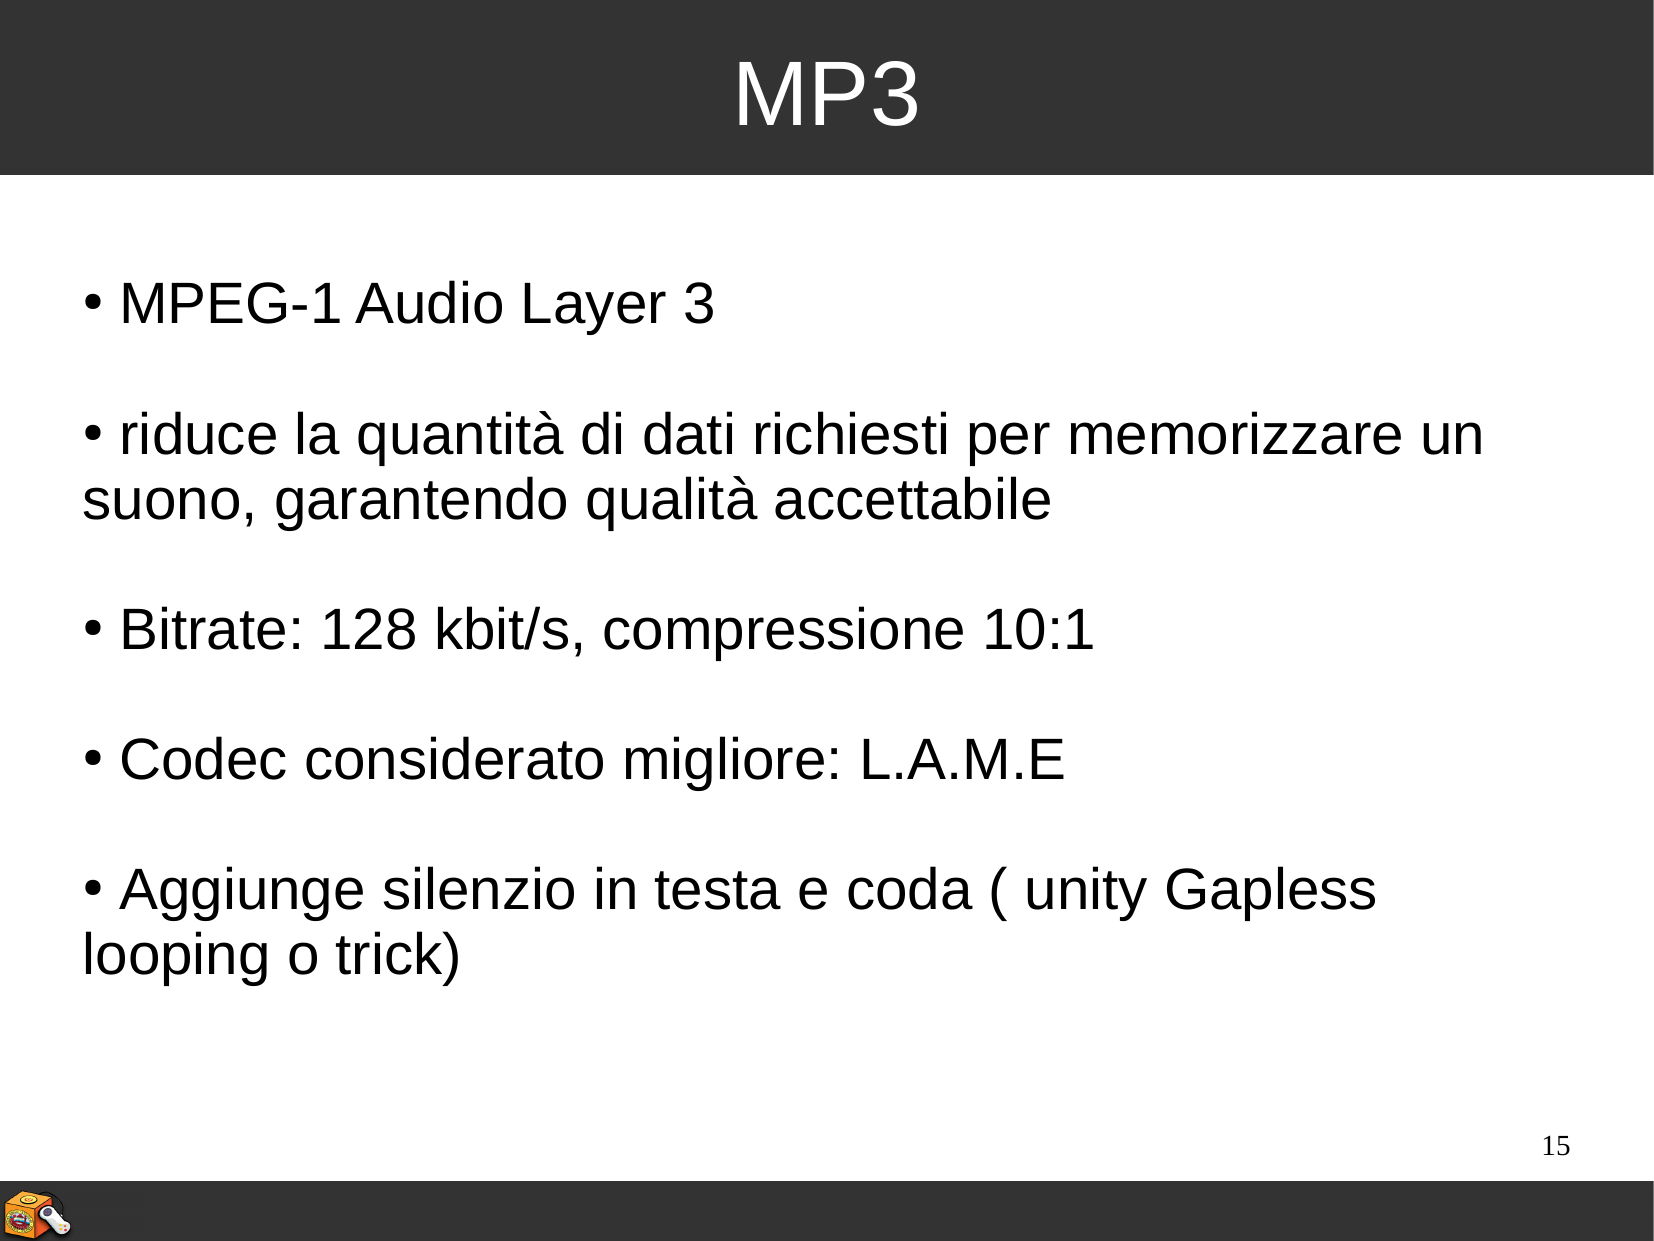

# MP3
 MPEG-1 Audio Layer 3
 riduce la quantità di dati richiesti per memorizzare un suono, garantendo qualità accettabile
 Bitrate: 128 kbit/s, compressione 10:1
 Codec considerato migliore: L.A.M.E
 Aggiunge silenzio in testa e coda ( unity Gapless looping o trick)
15